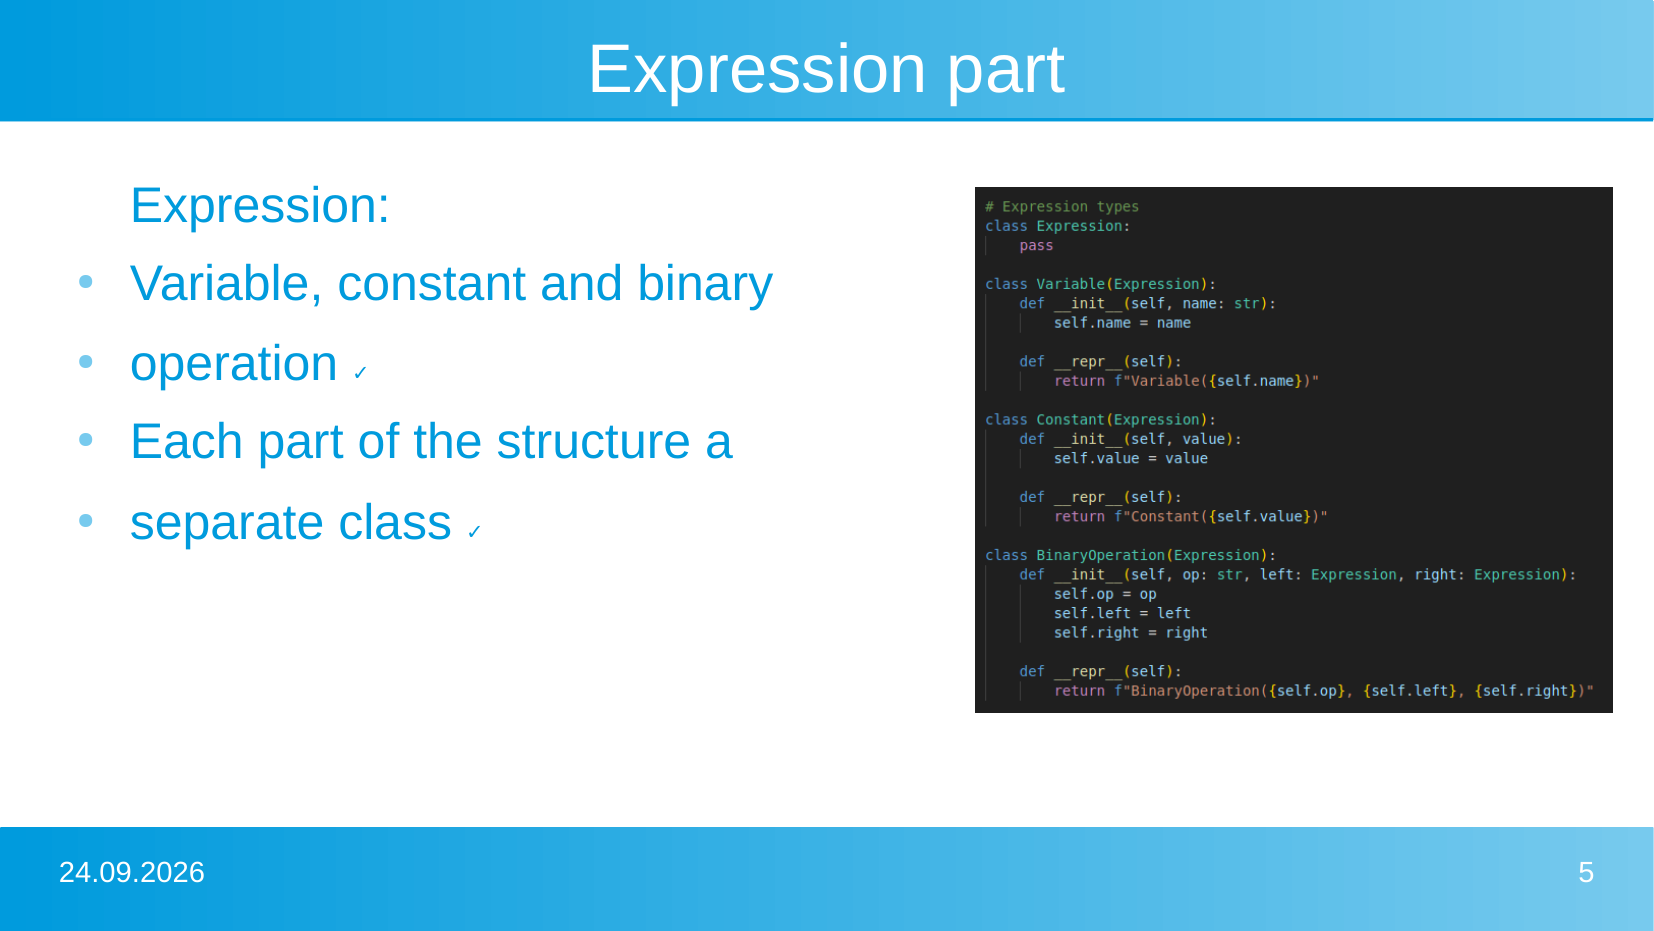

# Expression part
Expression:
Variable, constant and binary
operation ✓
Each part of the structure a
separate class ✓
5